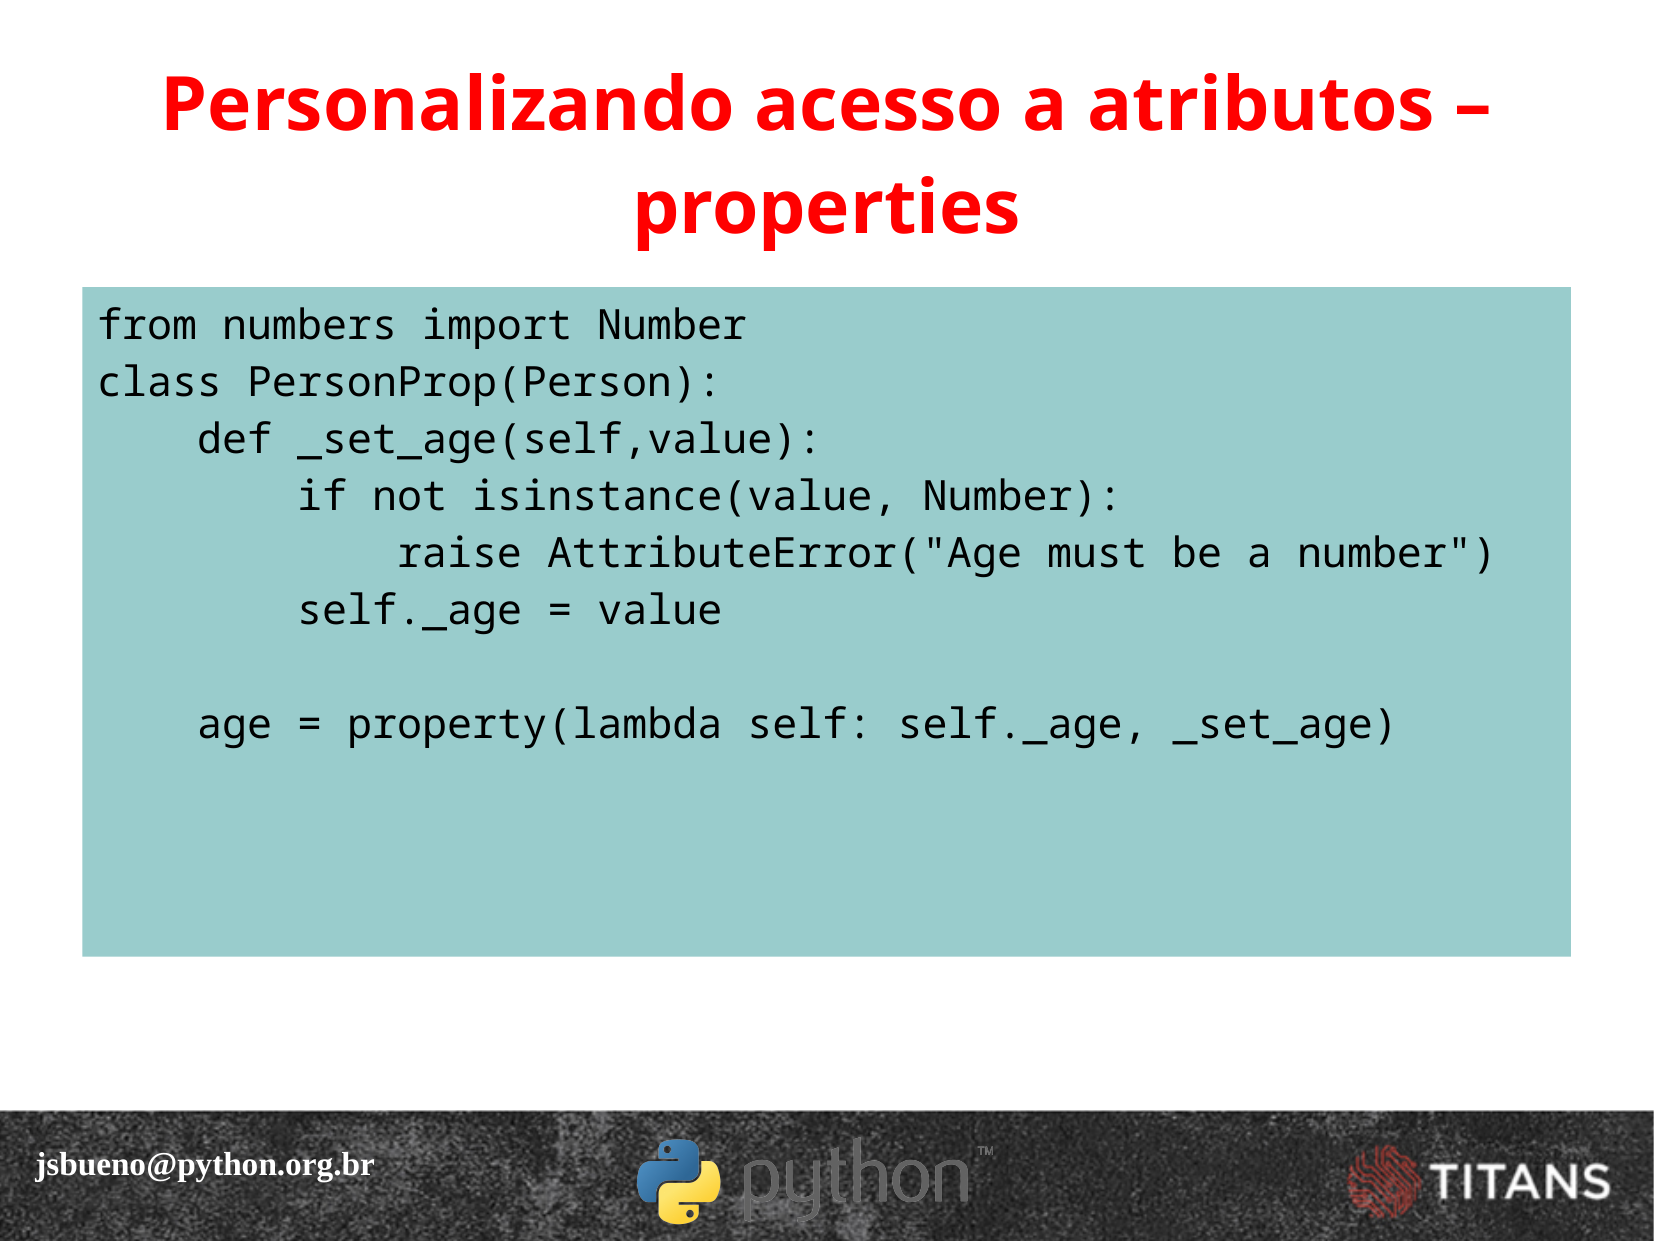

# Personalizando acesso a atributos – properties
from numbers import Number
class PersonProp(Person):
 def _set_age(self,value):
 if not isinstance(value, Number):
 raise AttributeError("Age must be a number")
 self._age = value
 age = property(lambda self: self._age, _set_age)